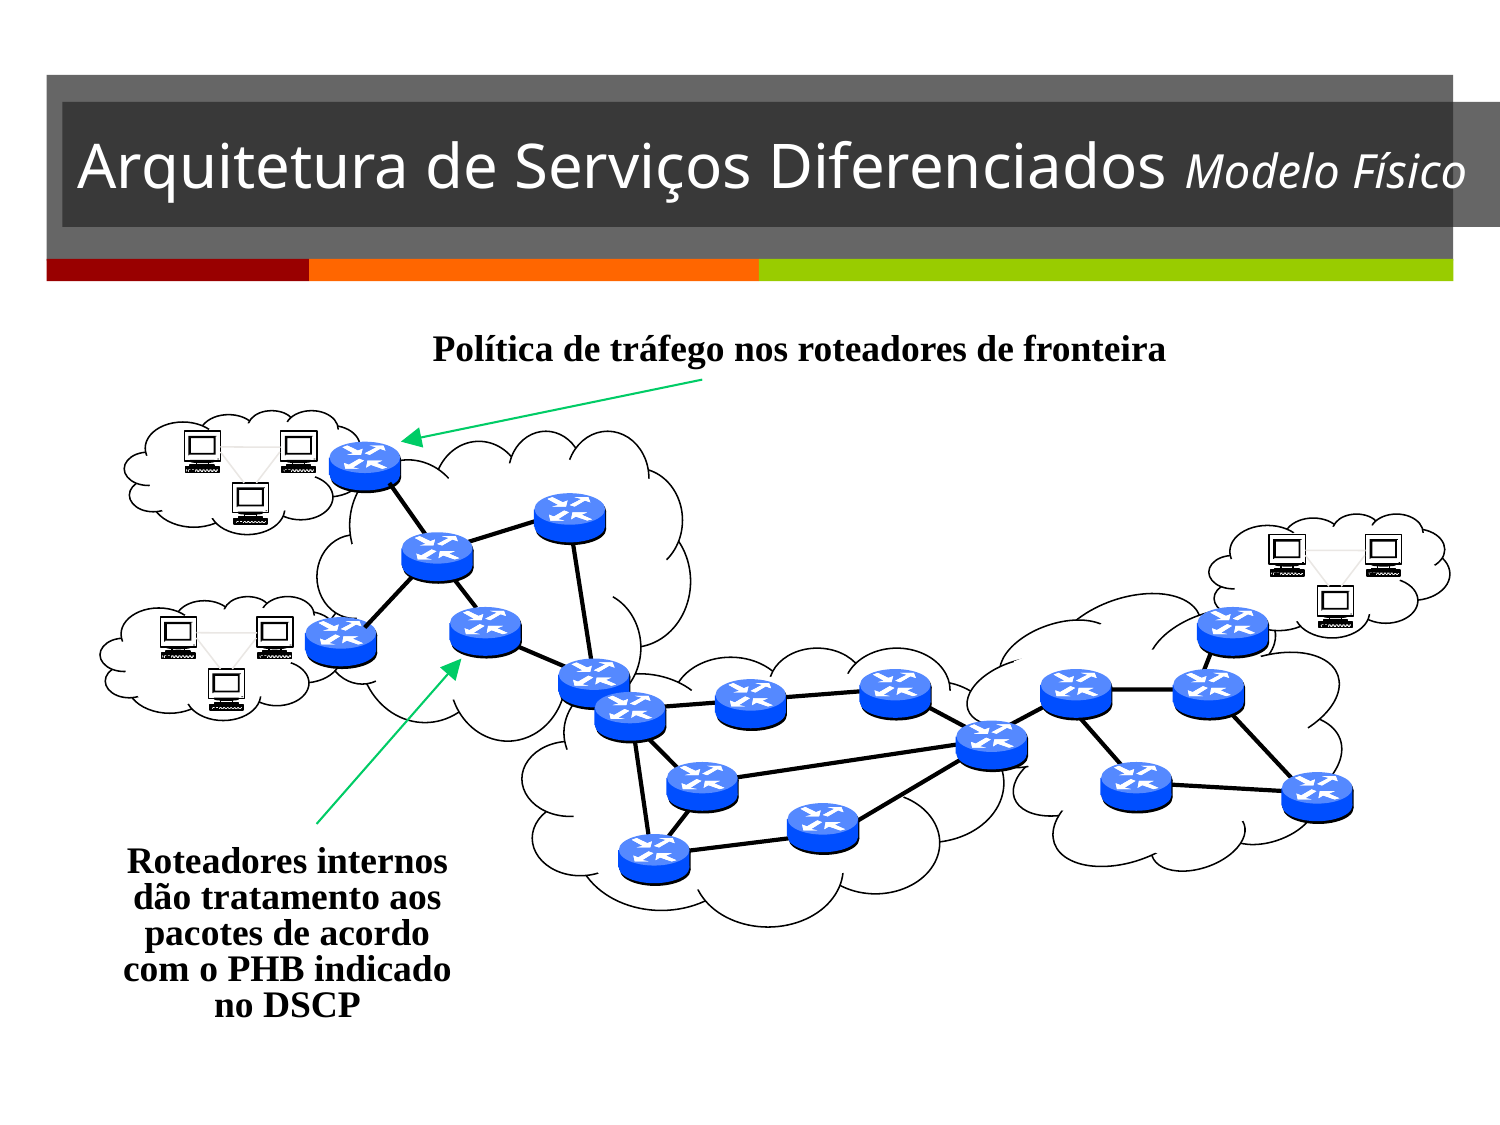

# Arquitetura de Serviços Diferenciados Modelo Físico
Política de tráfego nos roteadores de fronteira
Roteadores internos dão tratamento aos pacotes de acordo com o PHB indicado no DSCP